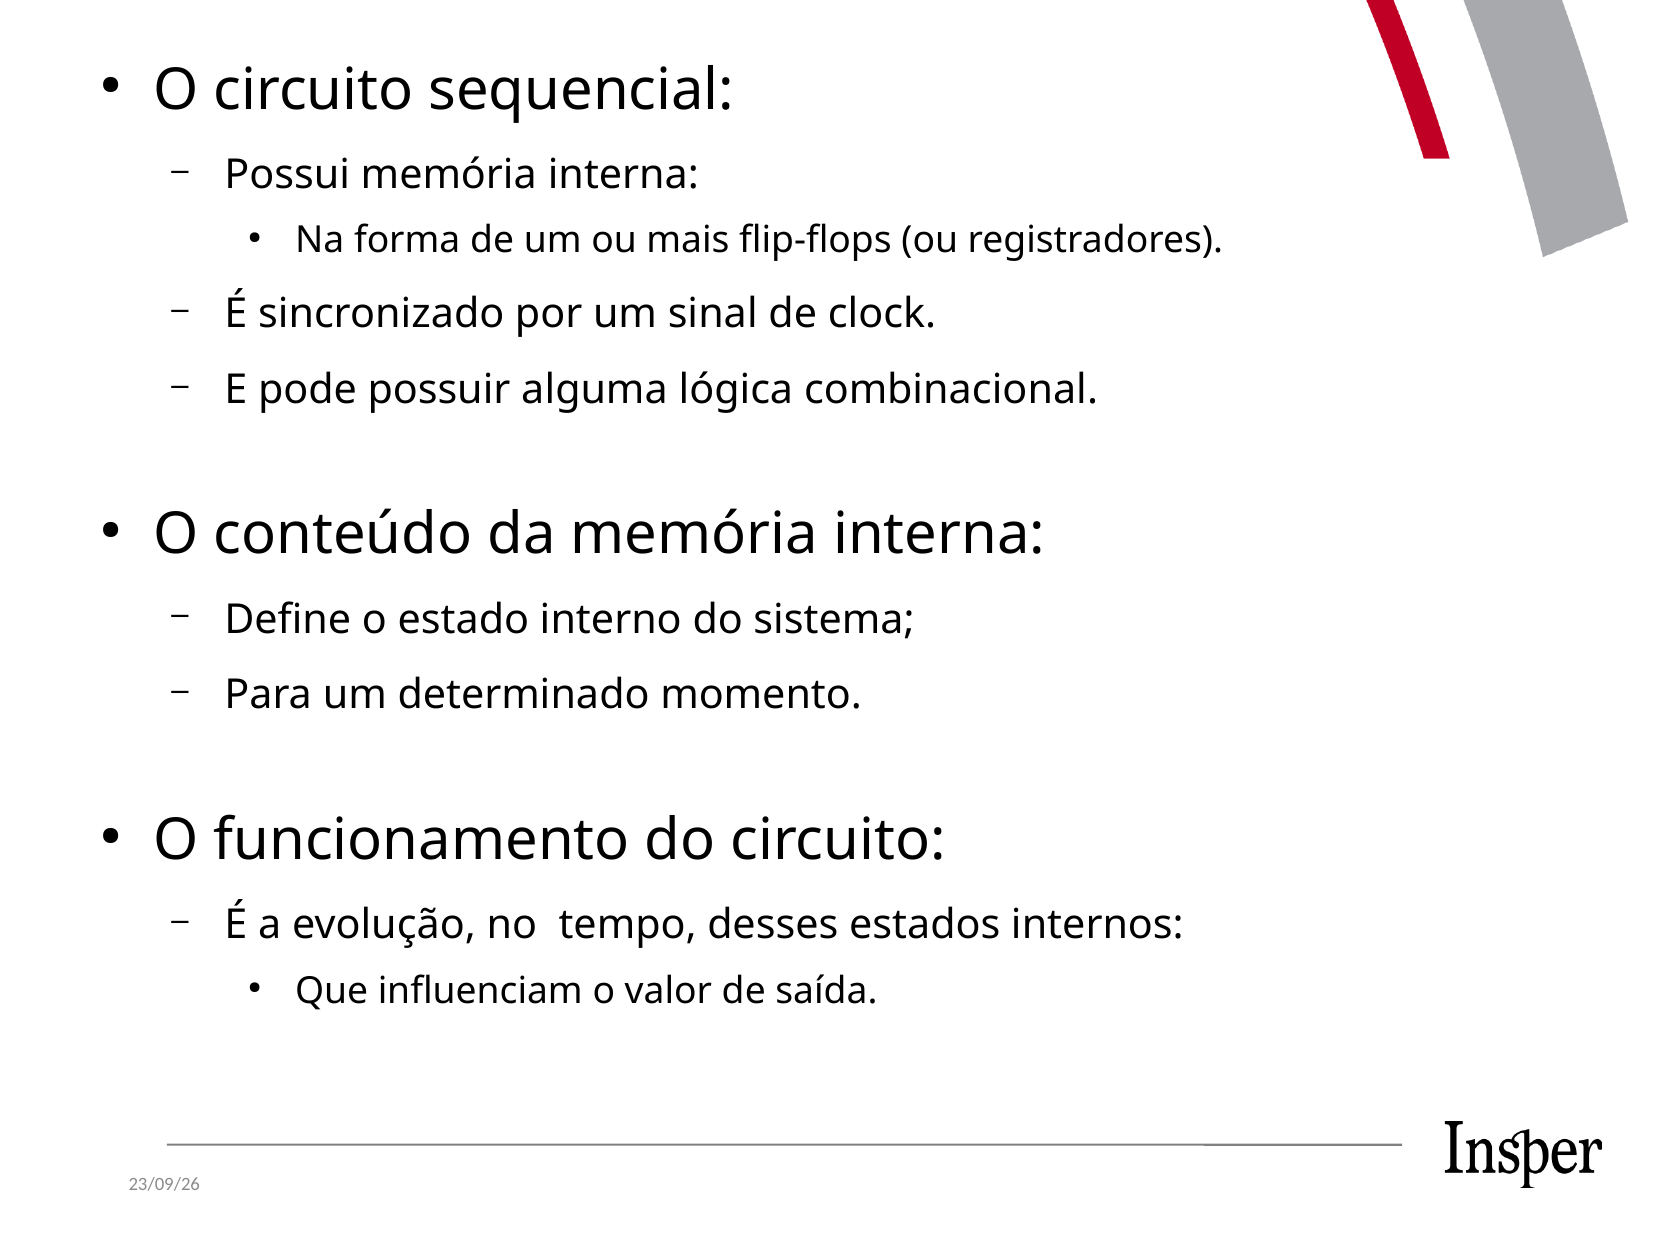

# O circuito sequencial:
Possui memória interna:
Na forma de um ou mais flip-flops (ou registradores).
É sincronizado por um sinal de clock.
E pode possuir alguma lógica combinacional.
O conteúdo da memória interna:
Define o estado interno do sistema;
Para um determinado momento.
O funcionamento do circuito:
É a evolução, no tempo, desses estados internos:
Que influenciam o valor de saída.